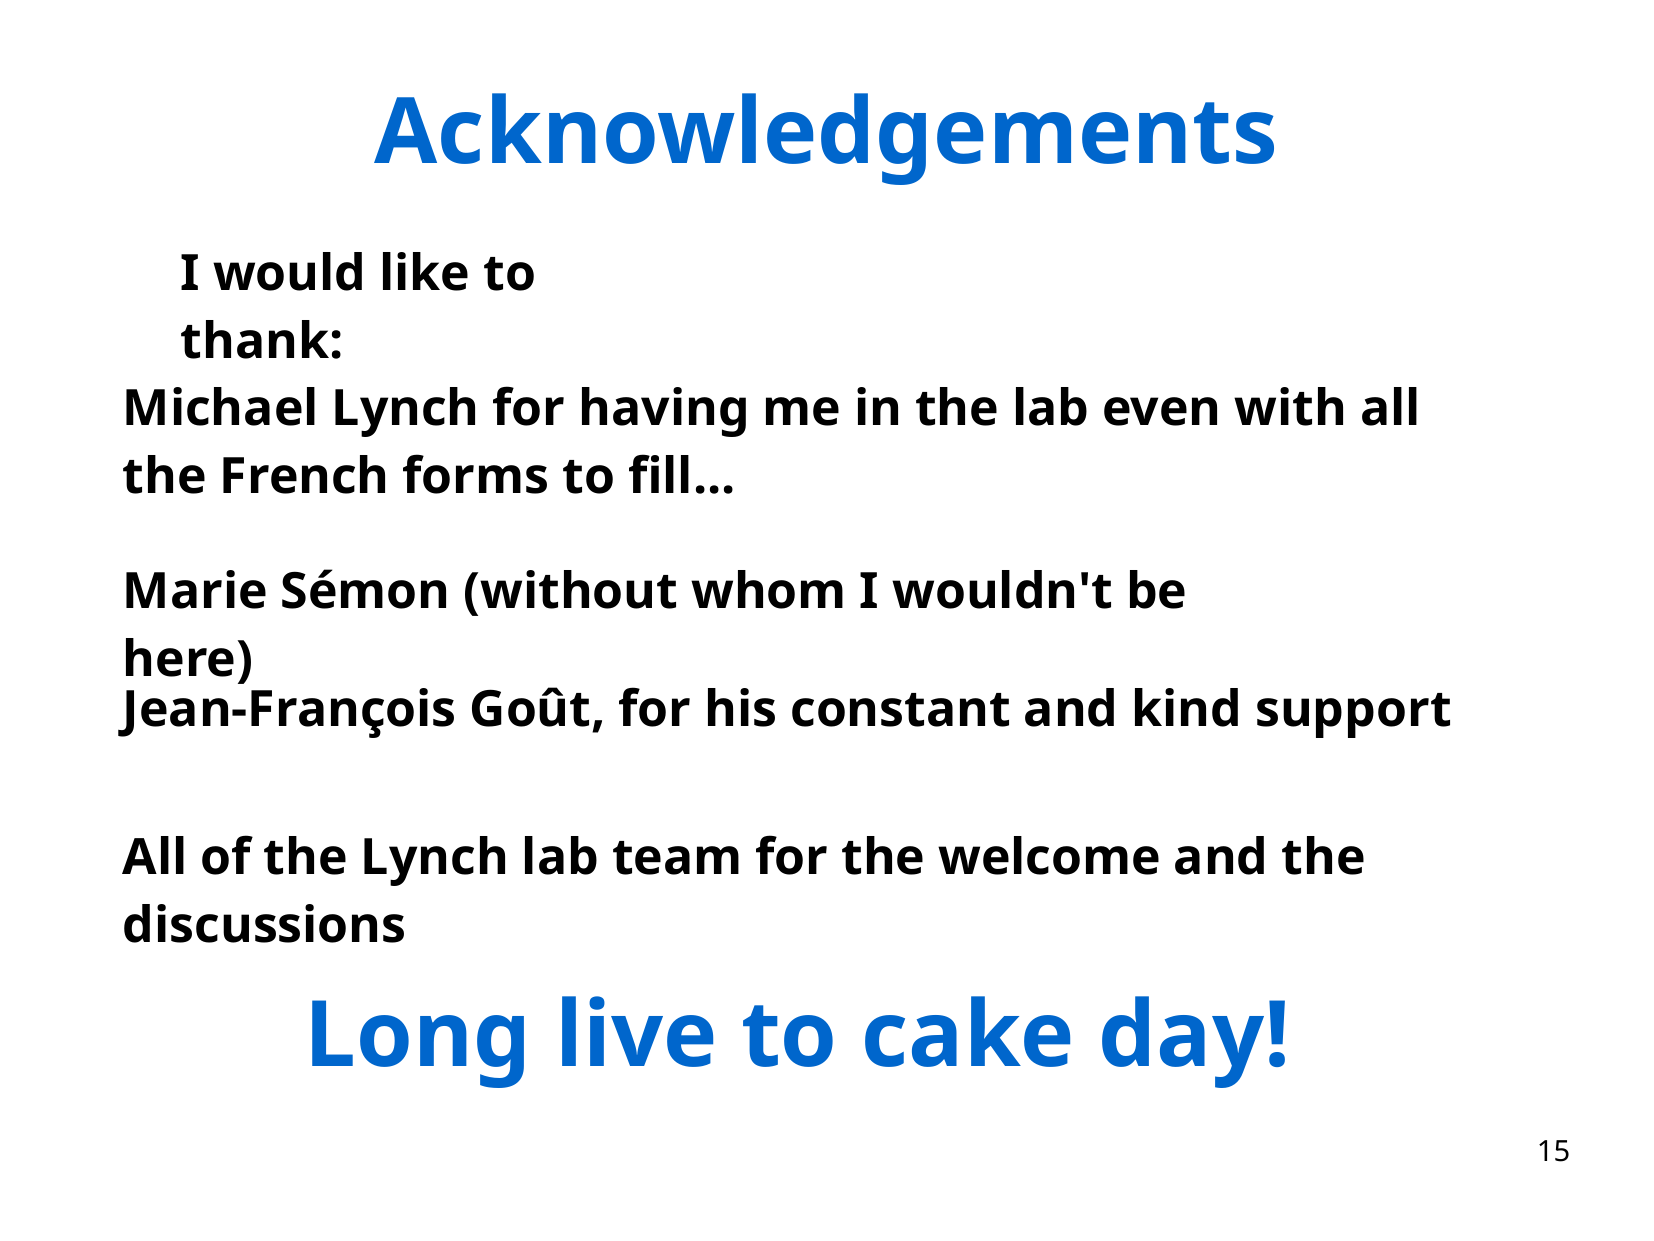

Acknowledgements
I would like to thank:
Michael Lynch for having me in the lab even with all the French forms to fill...
Marie Sémon (without whom I wouldn't be here)
Jean-François Goût, for his constant and kind support
All of the Lynch lab team for the welcome and the discussions
Long live to cake day!
15